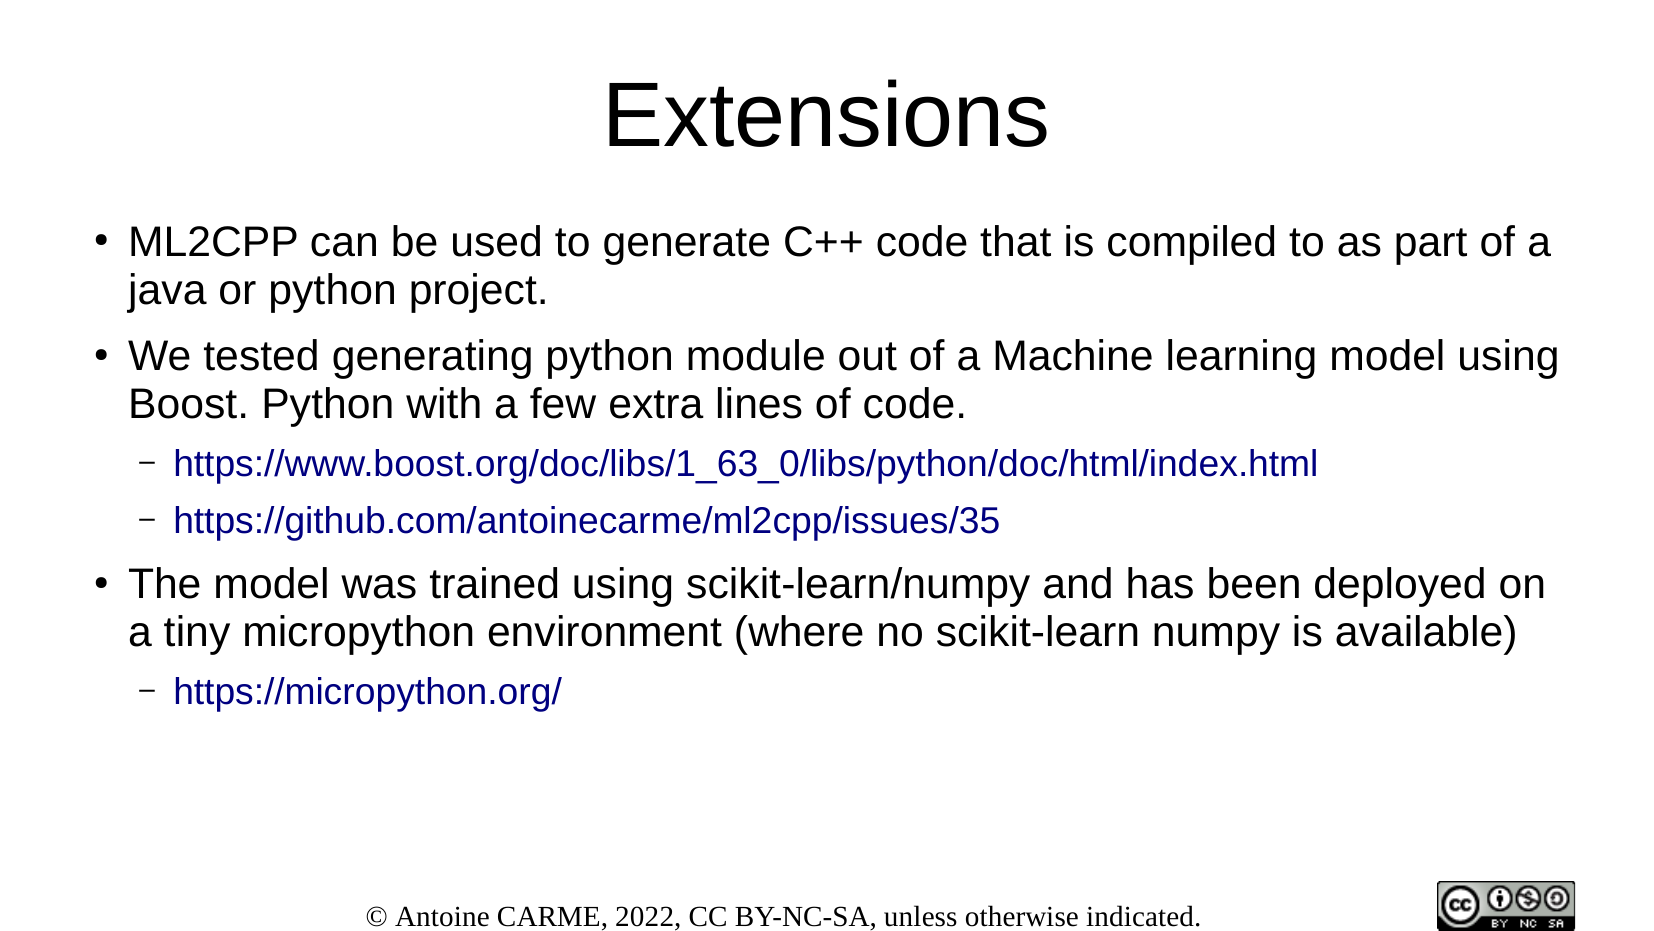

# Extensions
ML2CPP can be used to generate C++ code that is compiled to as part of a java or python project.
We tested generating python module out of a Machine learning model using Boost. Python with a few extra lines of code.
https://www.boost.org/doc/libs/1_63_0/libs/python/doc/html/index.html
https://github.com/antoinecarme/ml2cpp/issues/35
The model was trained using scikit-learn/numpy and has been deployed on a tiny micropython environment (where no scikit-learn numpy is available)
https://micropython.org/